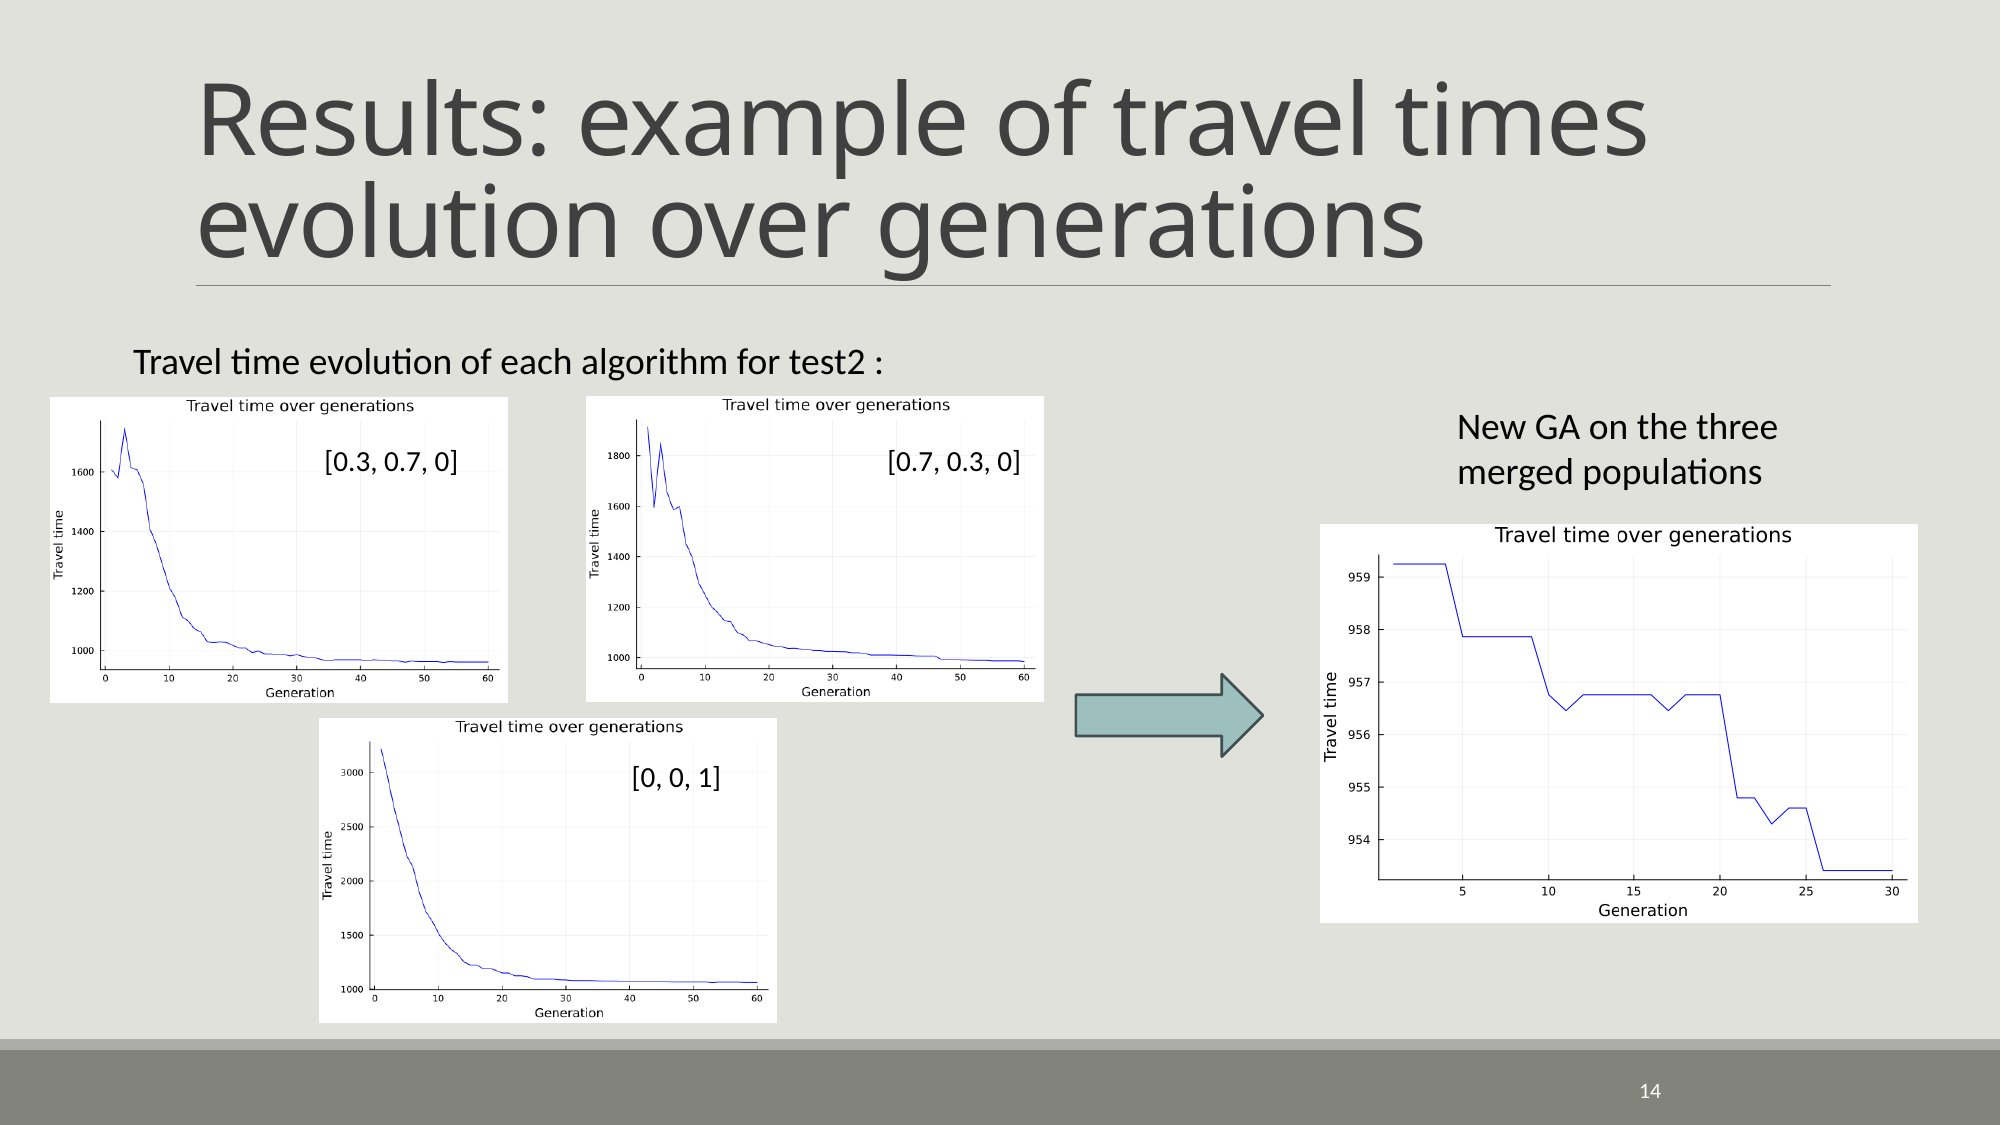

# Results: example of travel times evolution over generations
Travel time evolution of each algorithm for test2 :
New GA on the three merged populations
[0.3, 0.7, 0]
[0.7, 0.3, 0]
[0, 0, 1]